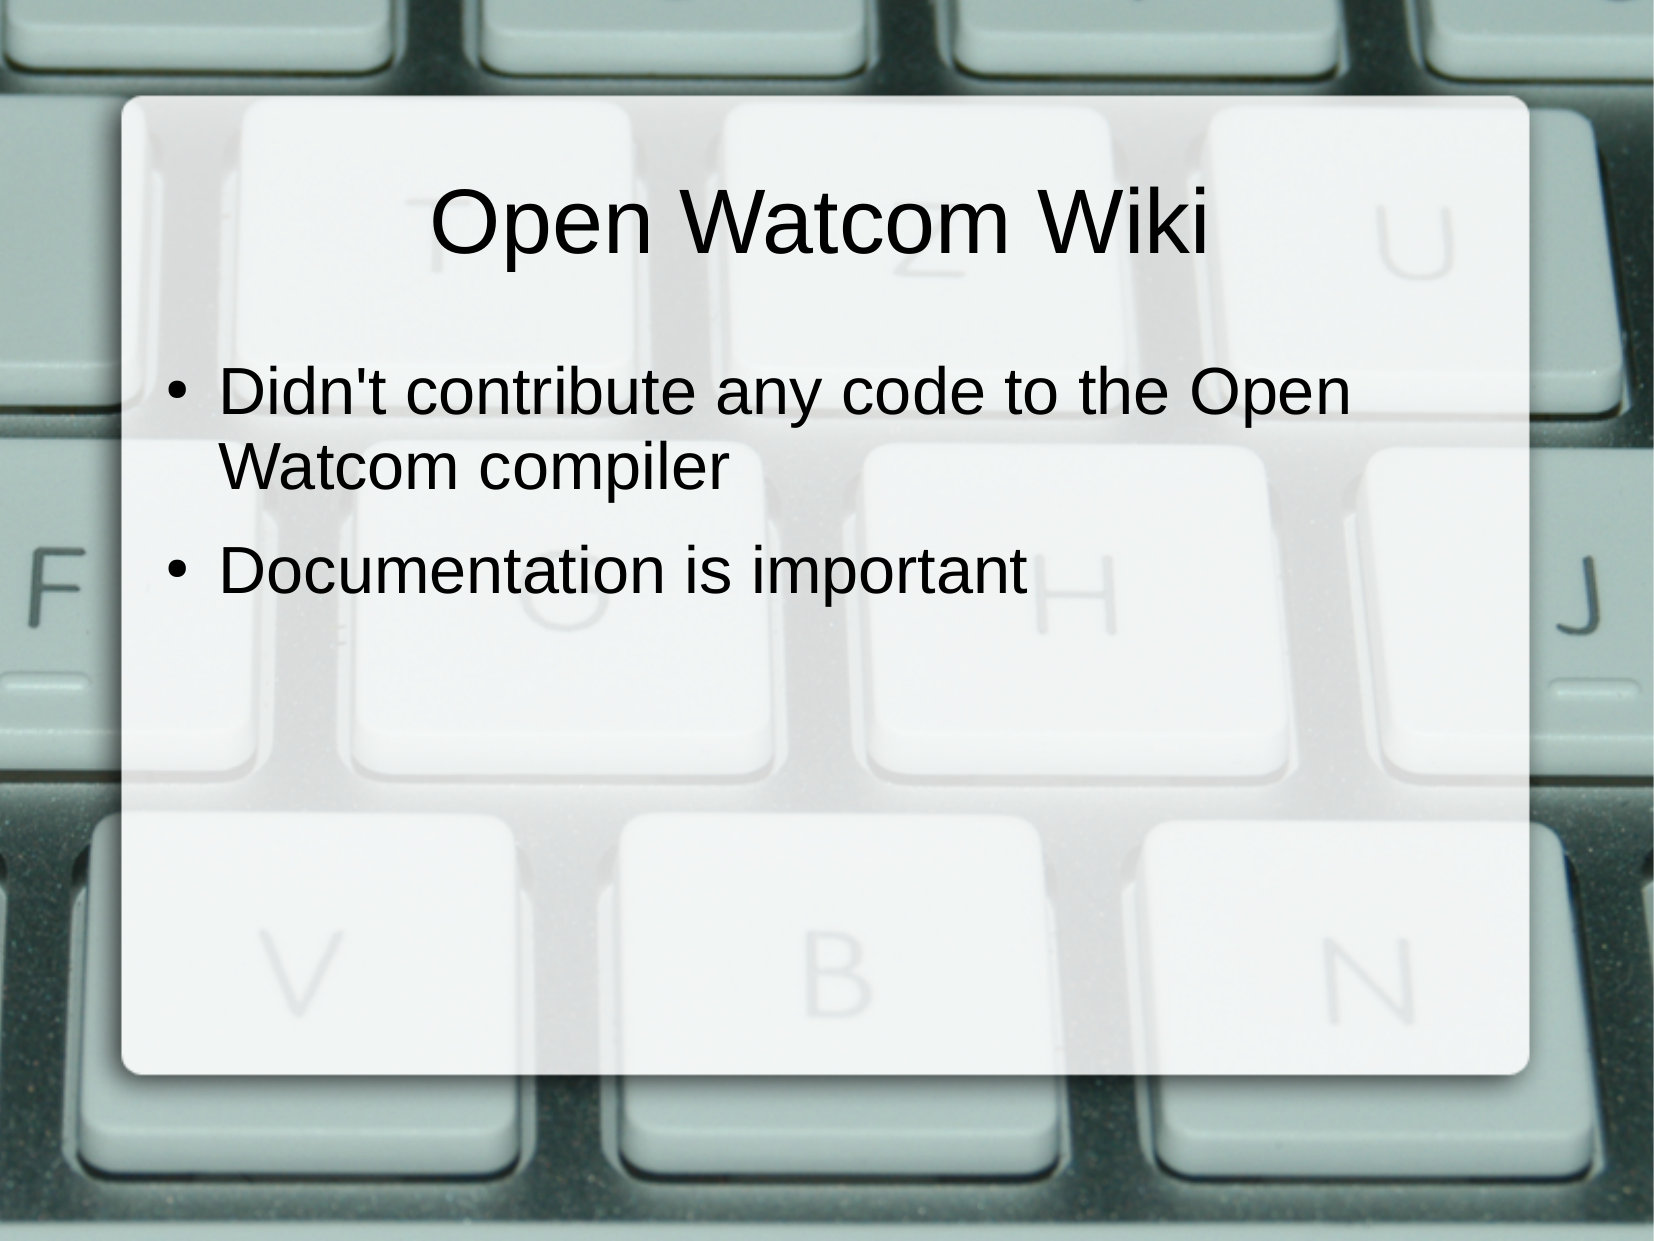

# Open Watcom Wiki
Didn't contribute any code to the Open Watcom compiler
Documentation is important